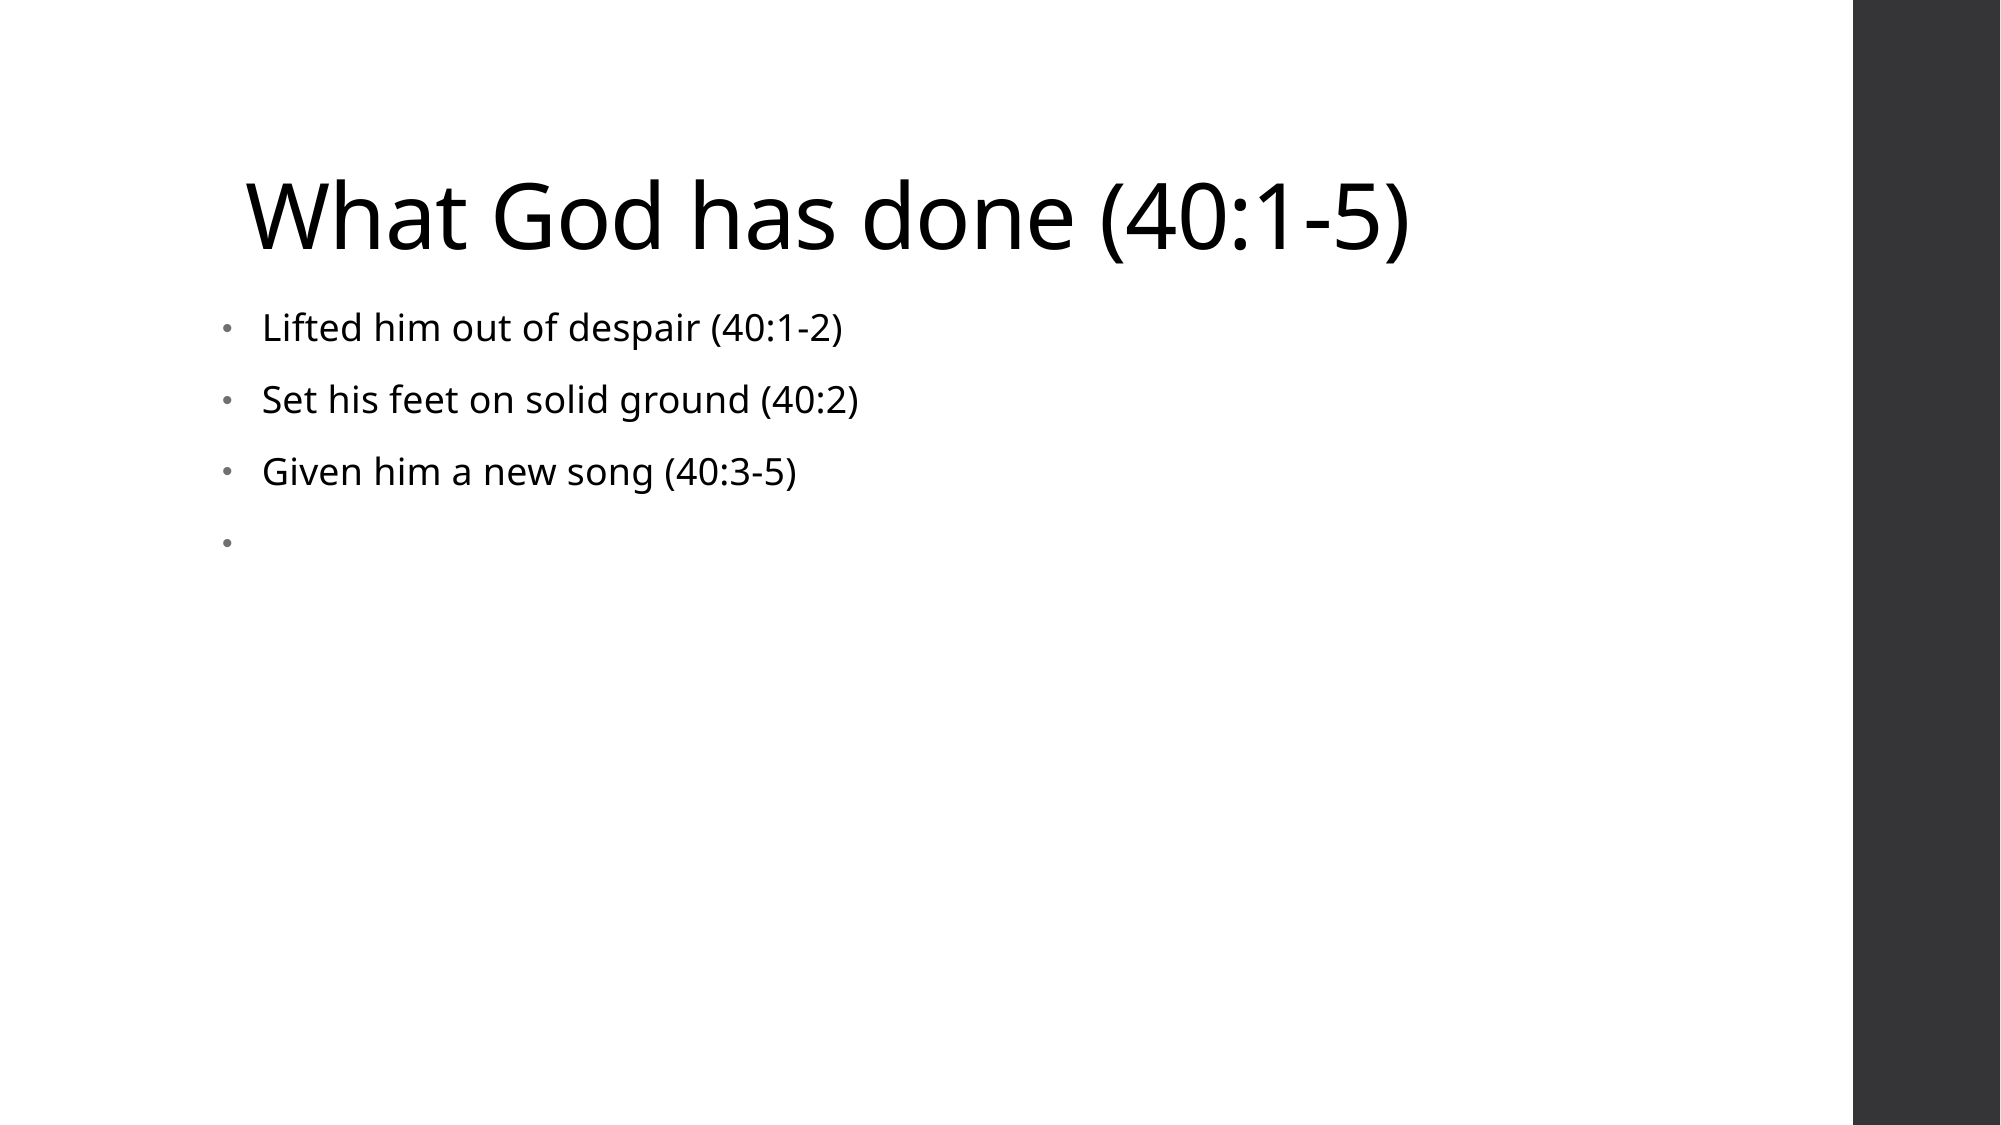

# What God has done (40:1-5)
 Lifted him out of despair (40:1-2)
 Set his feet on solid ground (40:2)
 Given him a new song (40:3-5)